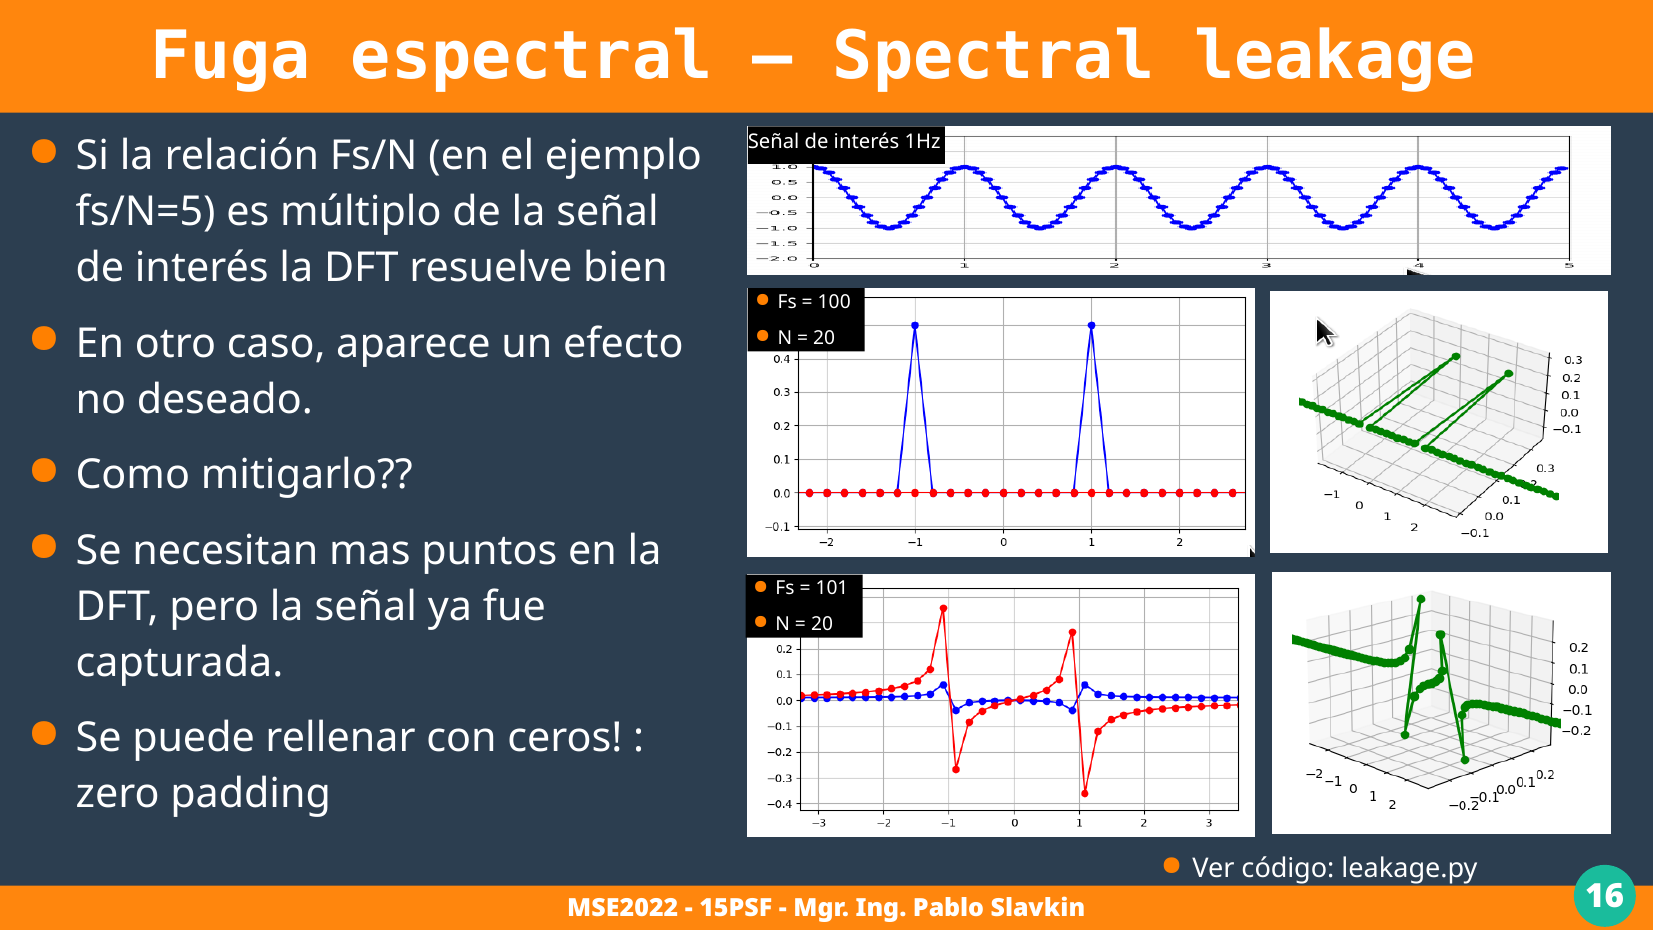

# Fuga espectral – Spectral leakage
Si la relación Fs/N (en el ejemplo fs/N=5) es múltiplo de la señal de interés la DFT resuelve bien
En otro caso, aparece un efecto no deseado.
Como mitigarlo??
Se necesitan mas puntos en la DFT, pero la señal ya fue capturada.
Se puede rellenar con ceros! : zero padding
Señal de interés 1Hz
Fs = 100
N = 20
Fs = 101
N = 20
Ver código: leakage.py
MSE2022 - 15PSF - Mgr. Ing. Pablo Slavkin